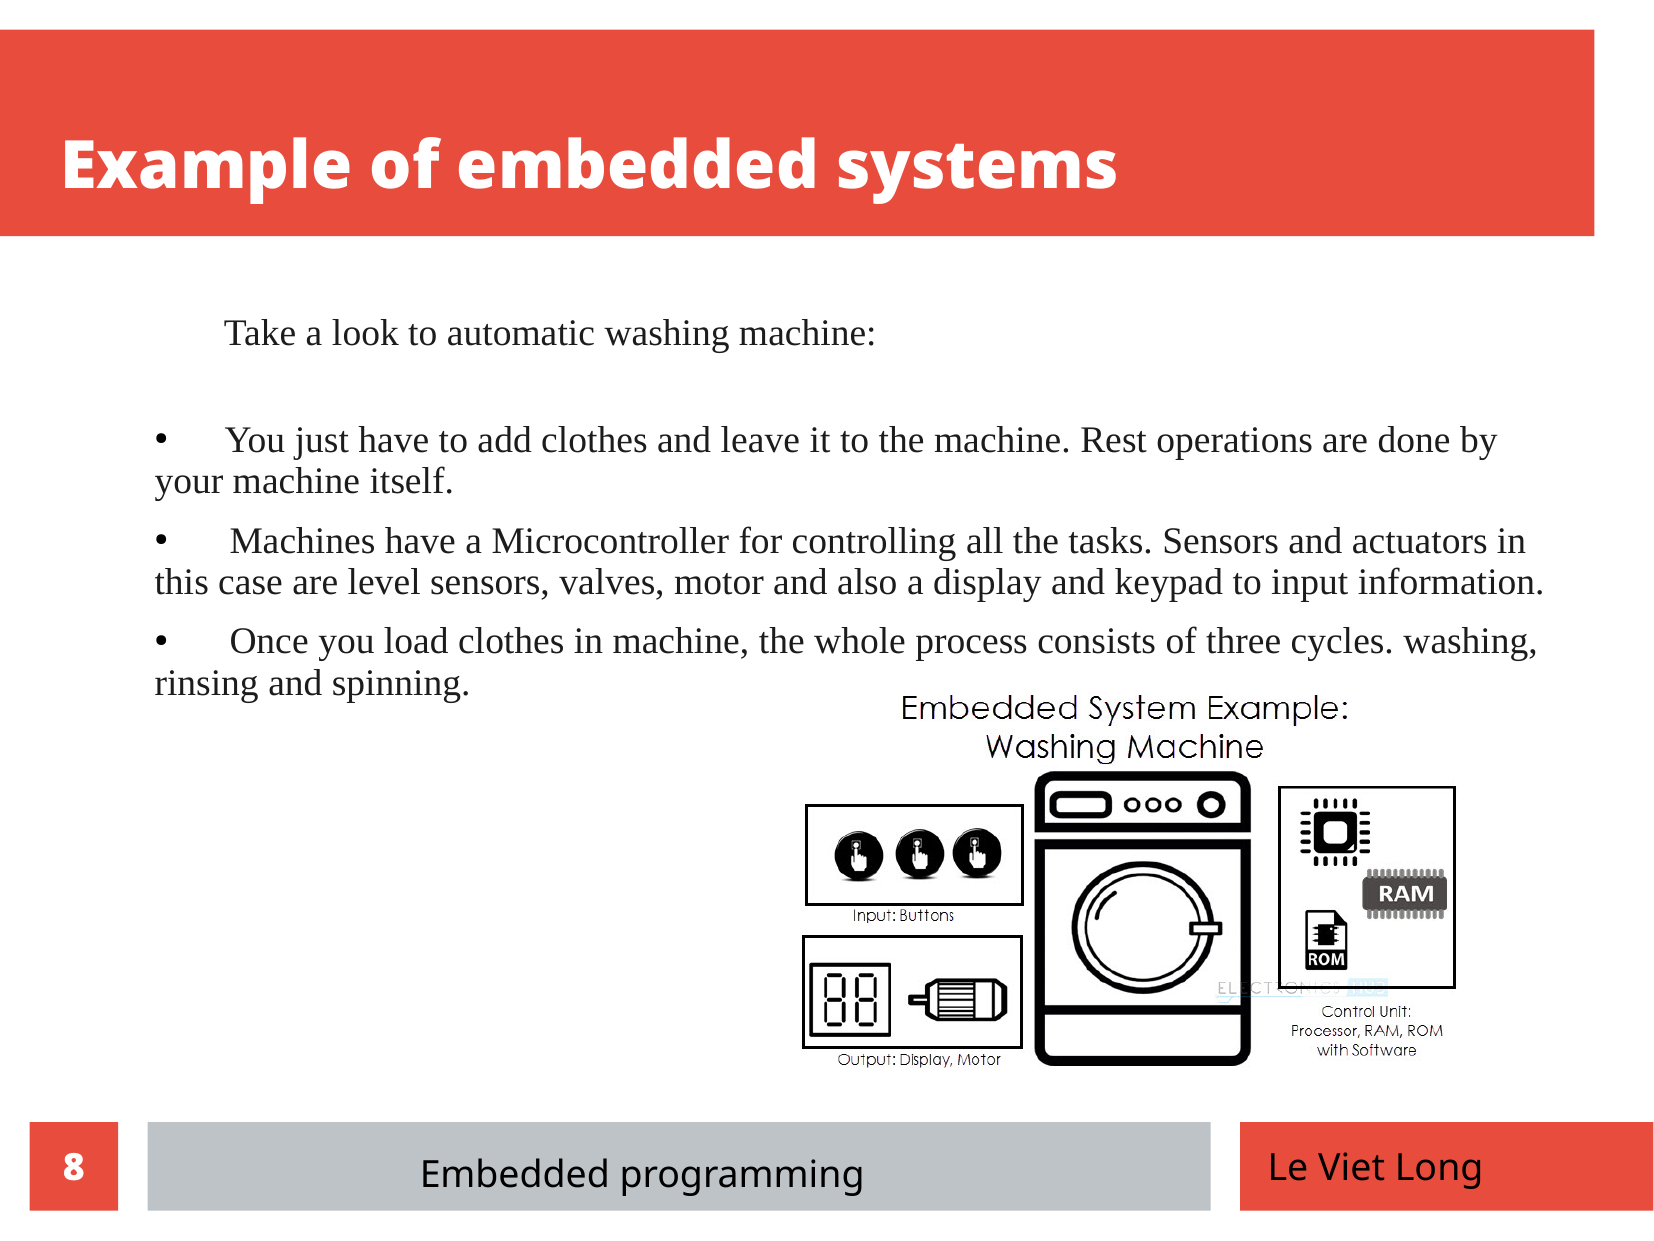

# Example of embedded systems
Take a look to automatic washing machine:
 You just have to add clothes and leave it to the machine. Rest operations are done by your machine itself.
 	Machines have a Microcontroller for controlling all the tasks. Sensors and actuators in this case are level sensors, valves, motor and also a display and keypad to input information.
 	Once you load clothes in machine, the whole process consists of three cycles. washing, rinsing and spinning.
8
Le Viet Long
Embedded programming